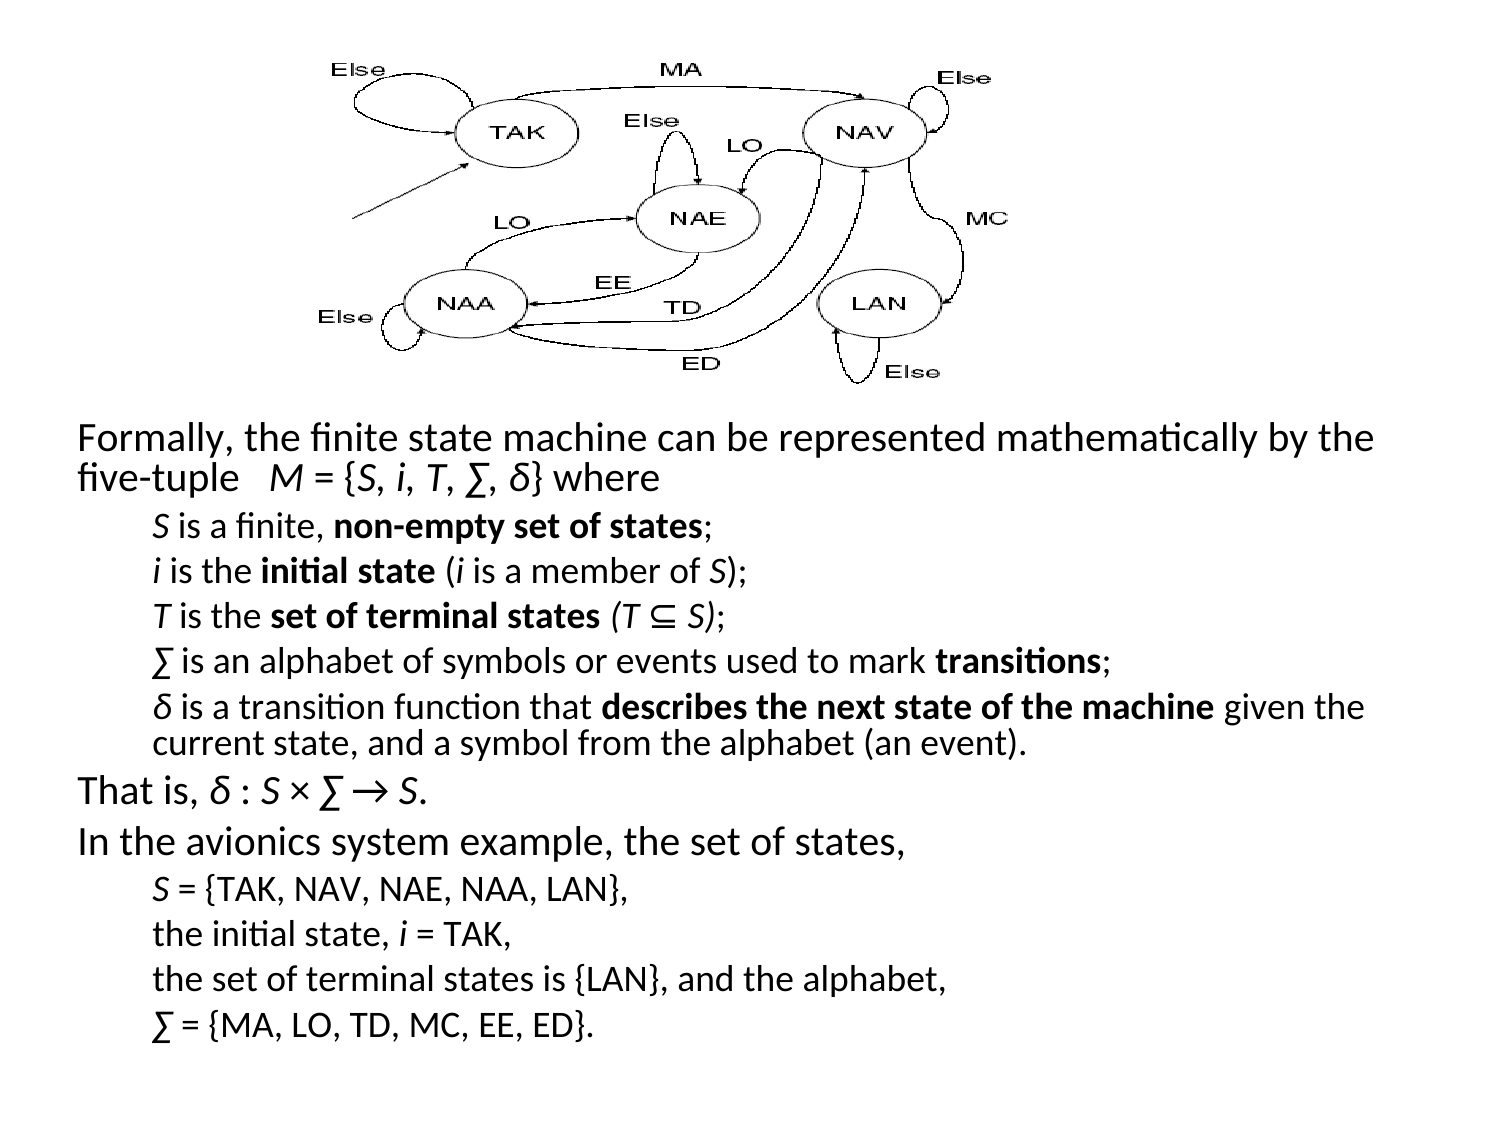

# Formally, the finite state machine can be represented mathematically by the five-tuple M = {S, i, T, ∑, δ} where
S is a finite, non-empty set of states;
i is the initial state (i is a member of S);
T is the set of terminal states (T ⊆ S);
∑ is an alphabet of symbols or events used to mark transitions;
δ is a transition function that describes the next state of the machine given the current state, and a symbol from the alphabet (an event).
That is, δ : S × ∑ → S.
In the avionics system example, the set of states,
S = {TAK, NAV, NAE, NAA, LAN},
the initial state, i = TAK,
the set of terminal states is {LAN}, and the alphabet,
∑ = {MA, LO, TD, MC, EE, ED}.